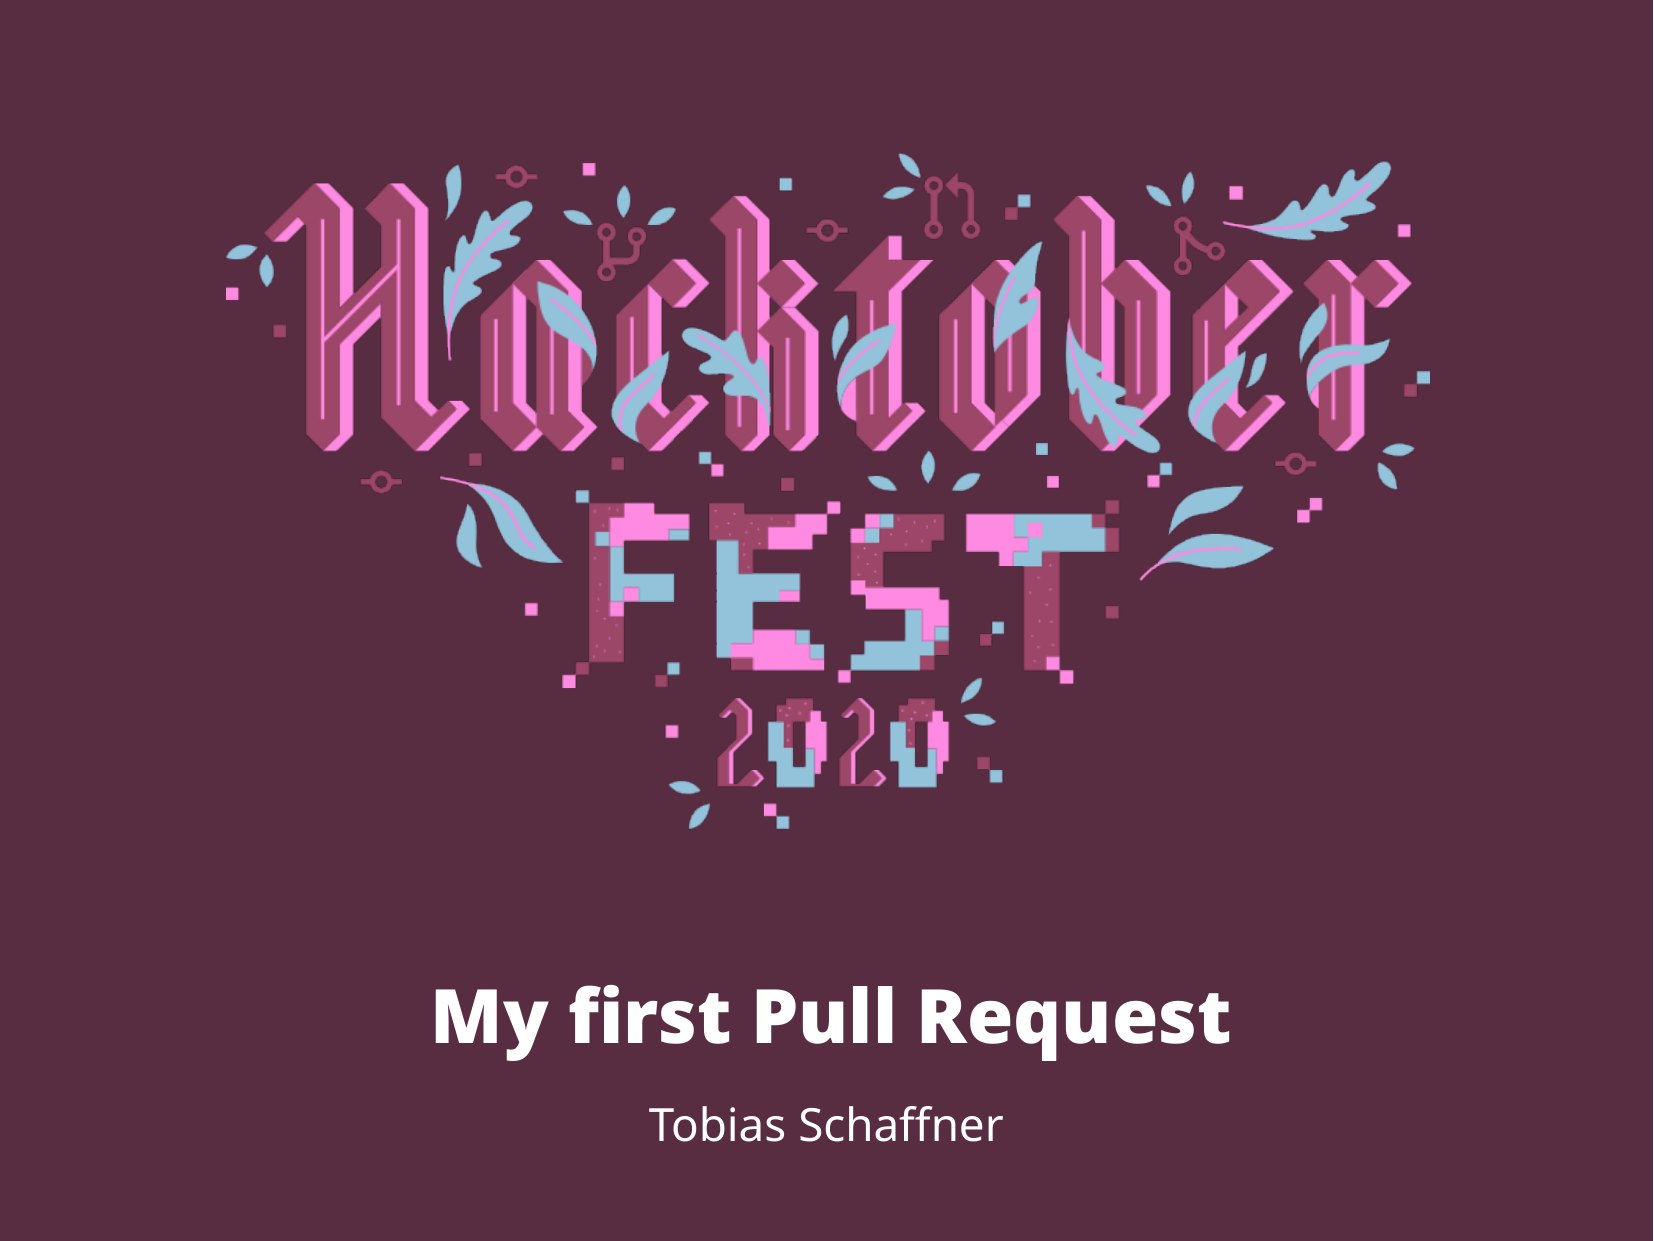

# My first Pull Request
Tobias Schaffner